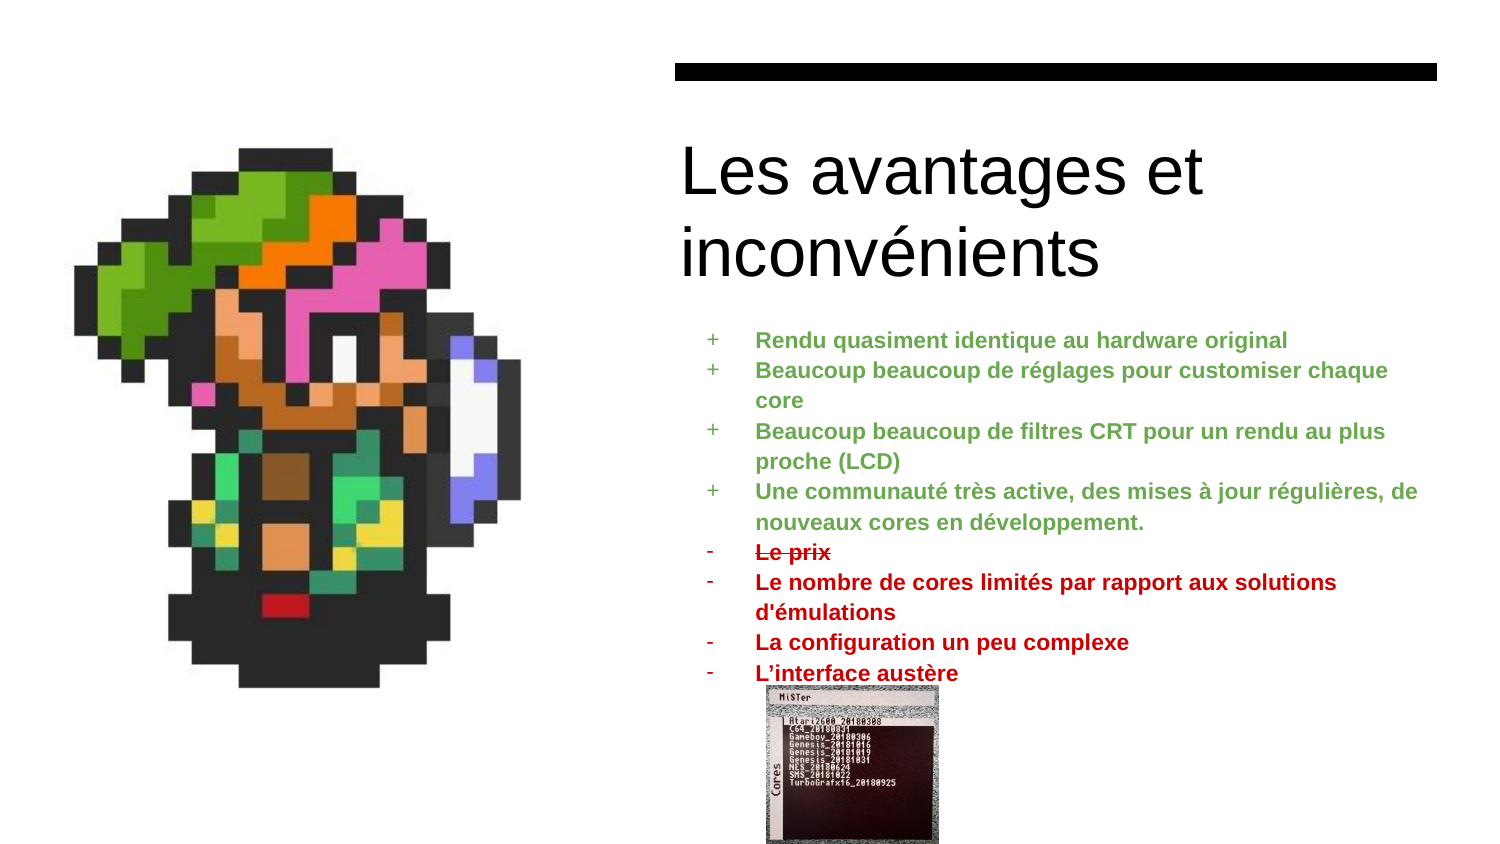

# Les avantages et inconvénients
Rendu quasiment identique au hardware original
Beaucoup beaucoup de réglages pour customiser chaque core
Beaucoup beaucoup de filtres CRT pour un rendu au plus proche (LCD)
Une communauté très active, des mises à jour régulières, de nouveaux cores en développement.
Le prix
Le nombre de cores limités par rapport aux solutions d'émulations
La configuration un peu complexe
L’interface austère